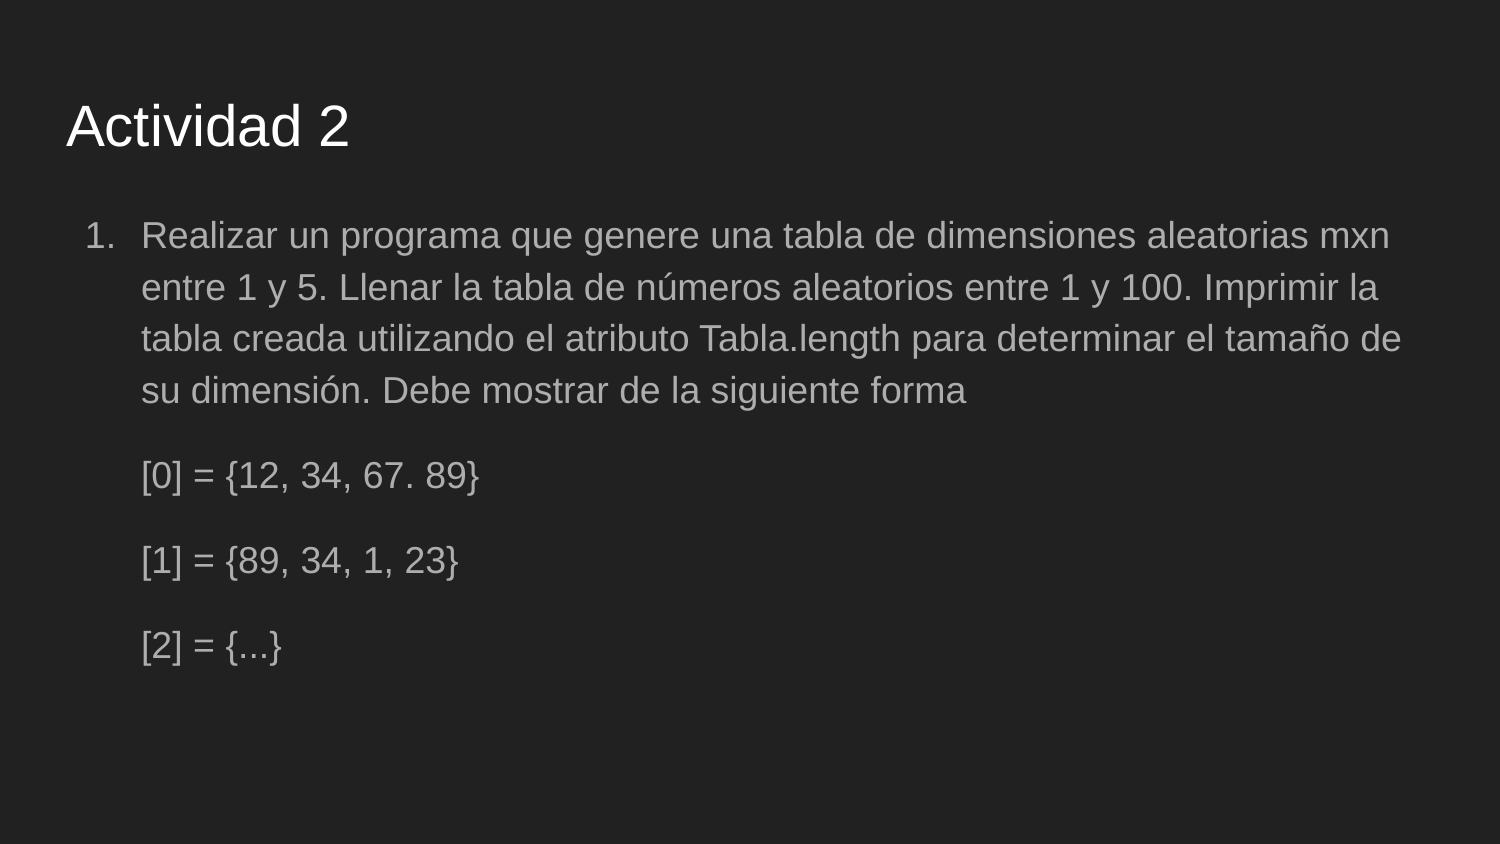

# Actividad 2
Realizar un programa que genere una tabla de dimensiones aleatorias mxn entre 1 y 5. Llenar la tabla de números aleatorios entre 1 y 100. Imprimir la tabla creada utilizando el atributo Tabla.length para determinar el tamaño de su dimensión. Debe mostrar de la siguiente forma
	[0] = {12, 34, 67. 89}
	[1] = {89, 34, 1, 23}
	[2] = {...}